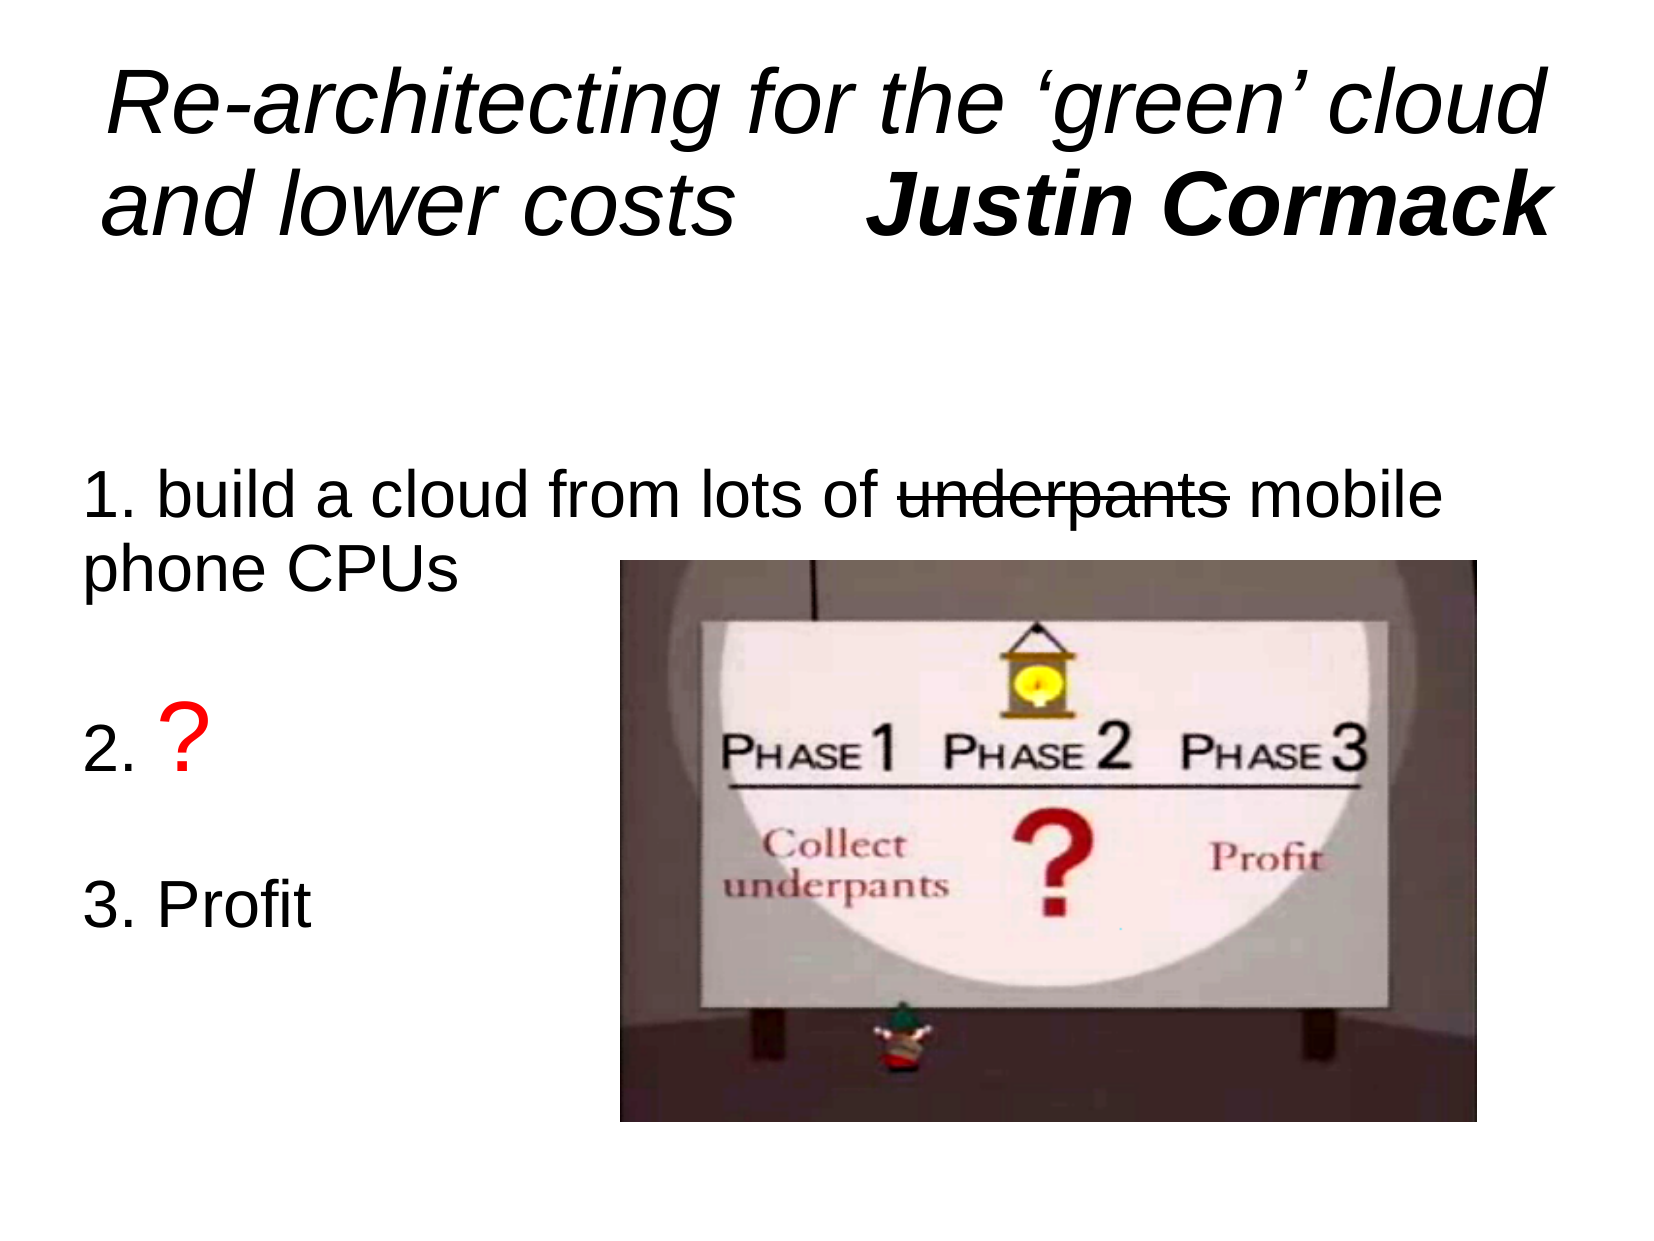

# Re-architecting for the ‘green’ cloud and lower costs Justin Cormack
1. build a cloud from lots of underpants mobile phone CPUs
2. ?
3. Profit